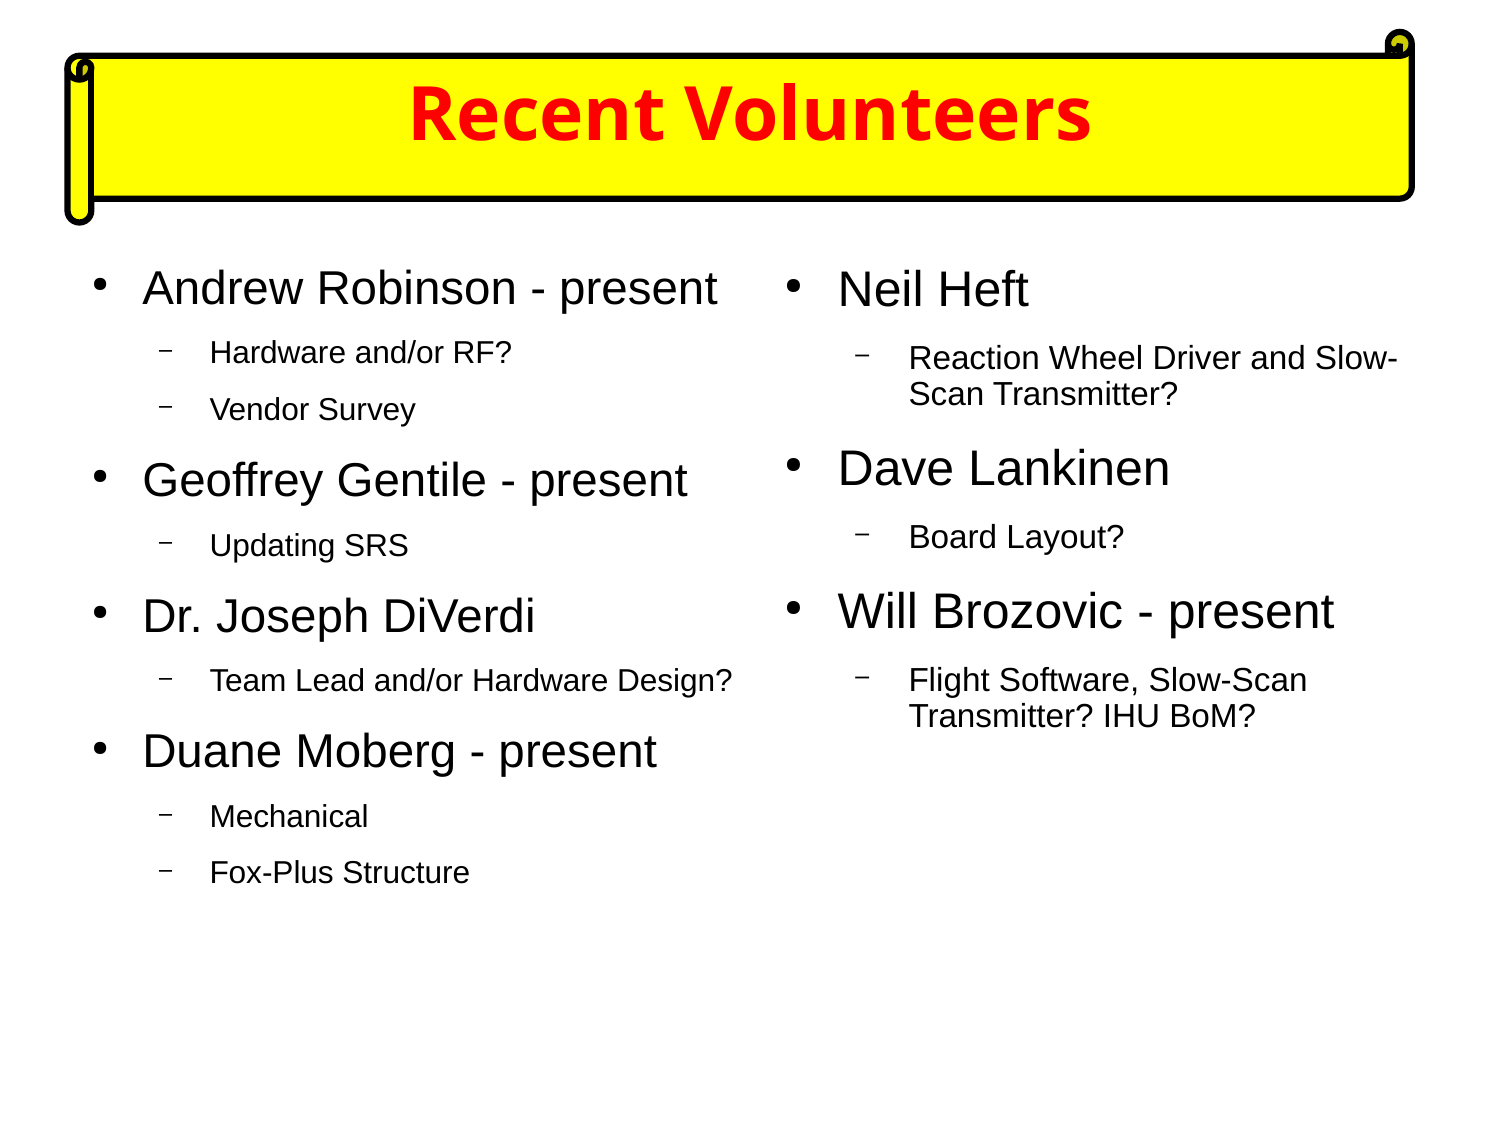

Recent Volunteers
# Andrew Robinson - present
Hardware and/or RF?
Vendor Survey
Geoffrey Gentile - present
Updating SRS
Dr. Joseph DiVerdi
Team Lead and/or Hardware Design?
Duane Moberg - present
Mechanical
Fox-Plus Structure
Neil Heft
Reaction Wheel Driver and Slow-Scan Transmitter?
Dave Lankinen
Board Layout?
Will Brozovic - present
Flight Software, Slow-Scan Transmitter? IHU BoM?